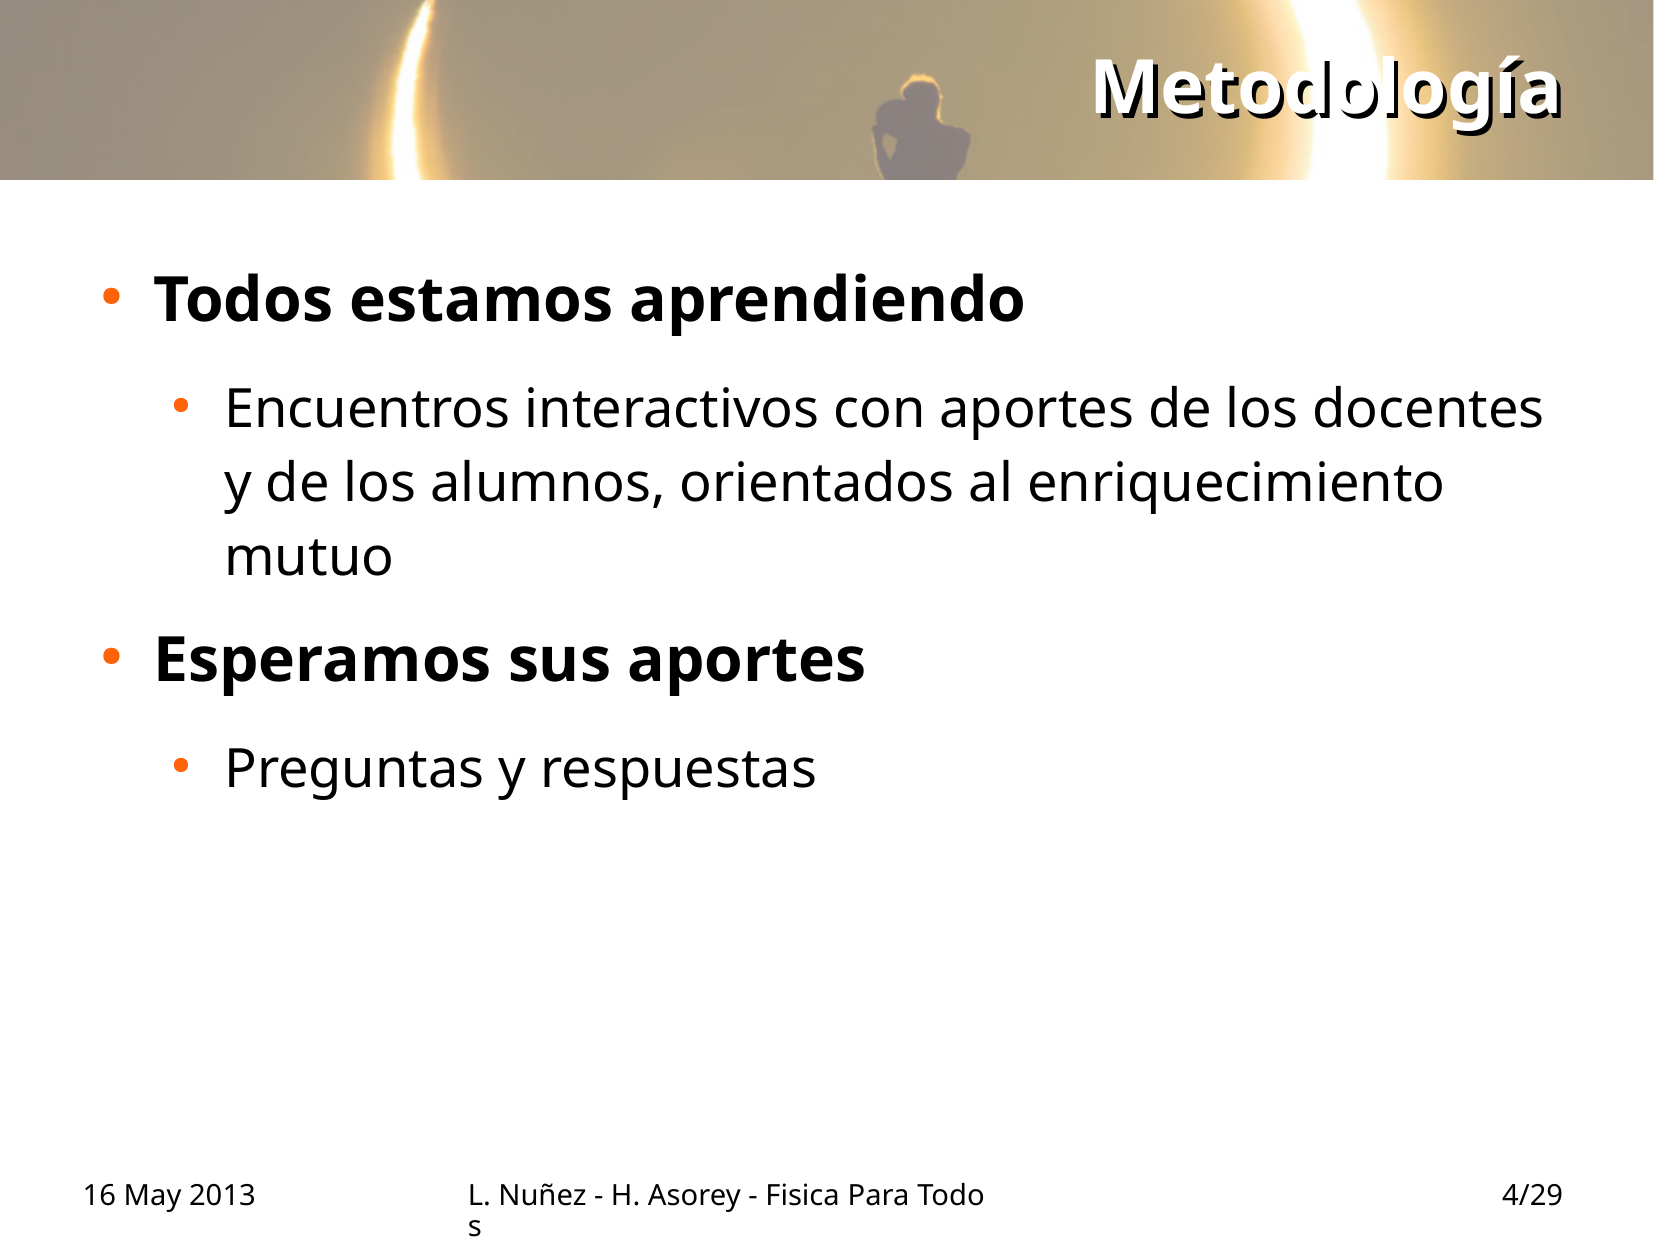

# Metodología
Todos estamos aprendiendo
Encuentros interactivos con aportes de los docentes y de los alumnos, orientados al enriquecimiento mutuo
Esperamos sus aportes
Preguntas y respuestas
16 May 2013
L. Nuñez - H. Asorey - Fisica Para Todos
4